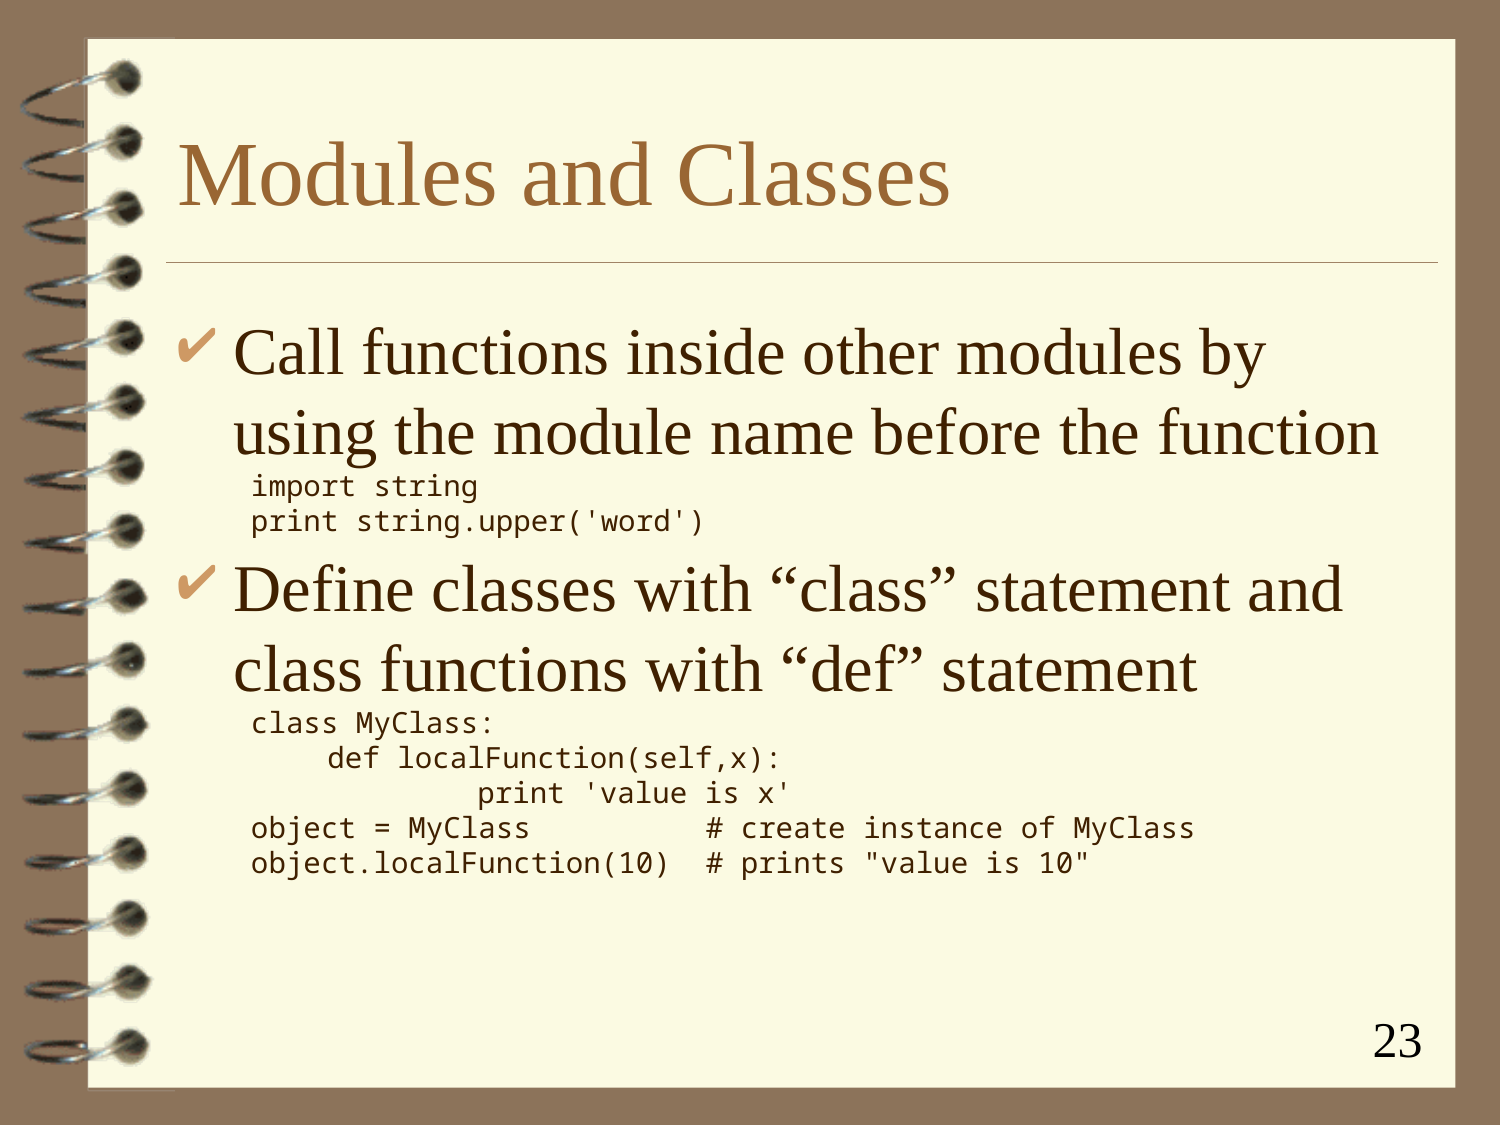

# Modules and Classes
Call functions inside other modules by using the module name before the function
 import string
 print string.upper('word')
Define classes with “class” statement and class functions with “def” statement
 class MyClass:
	def localFunction(self,x):
		print 'value is x'
 object = MyClass # create instance of MyClass
 object.localFunction(10) # prints "value is 10"
23